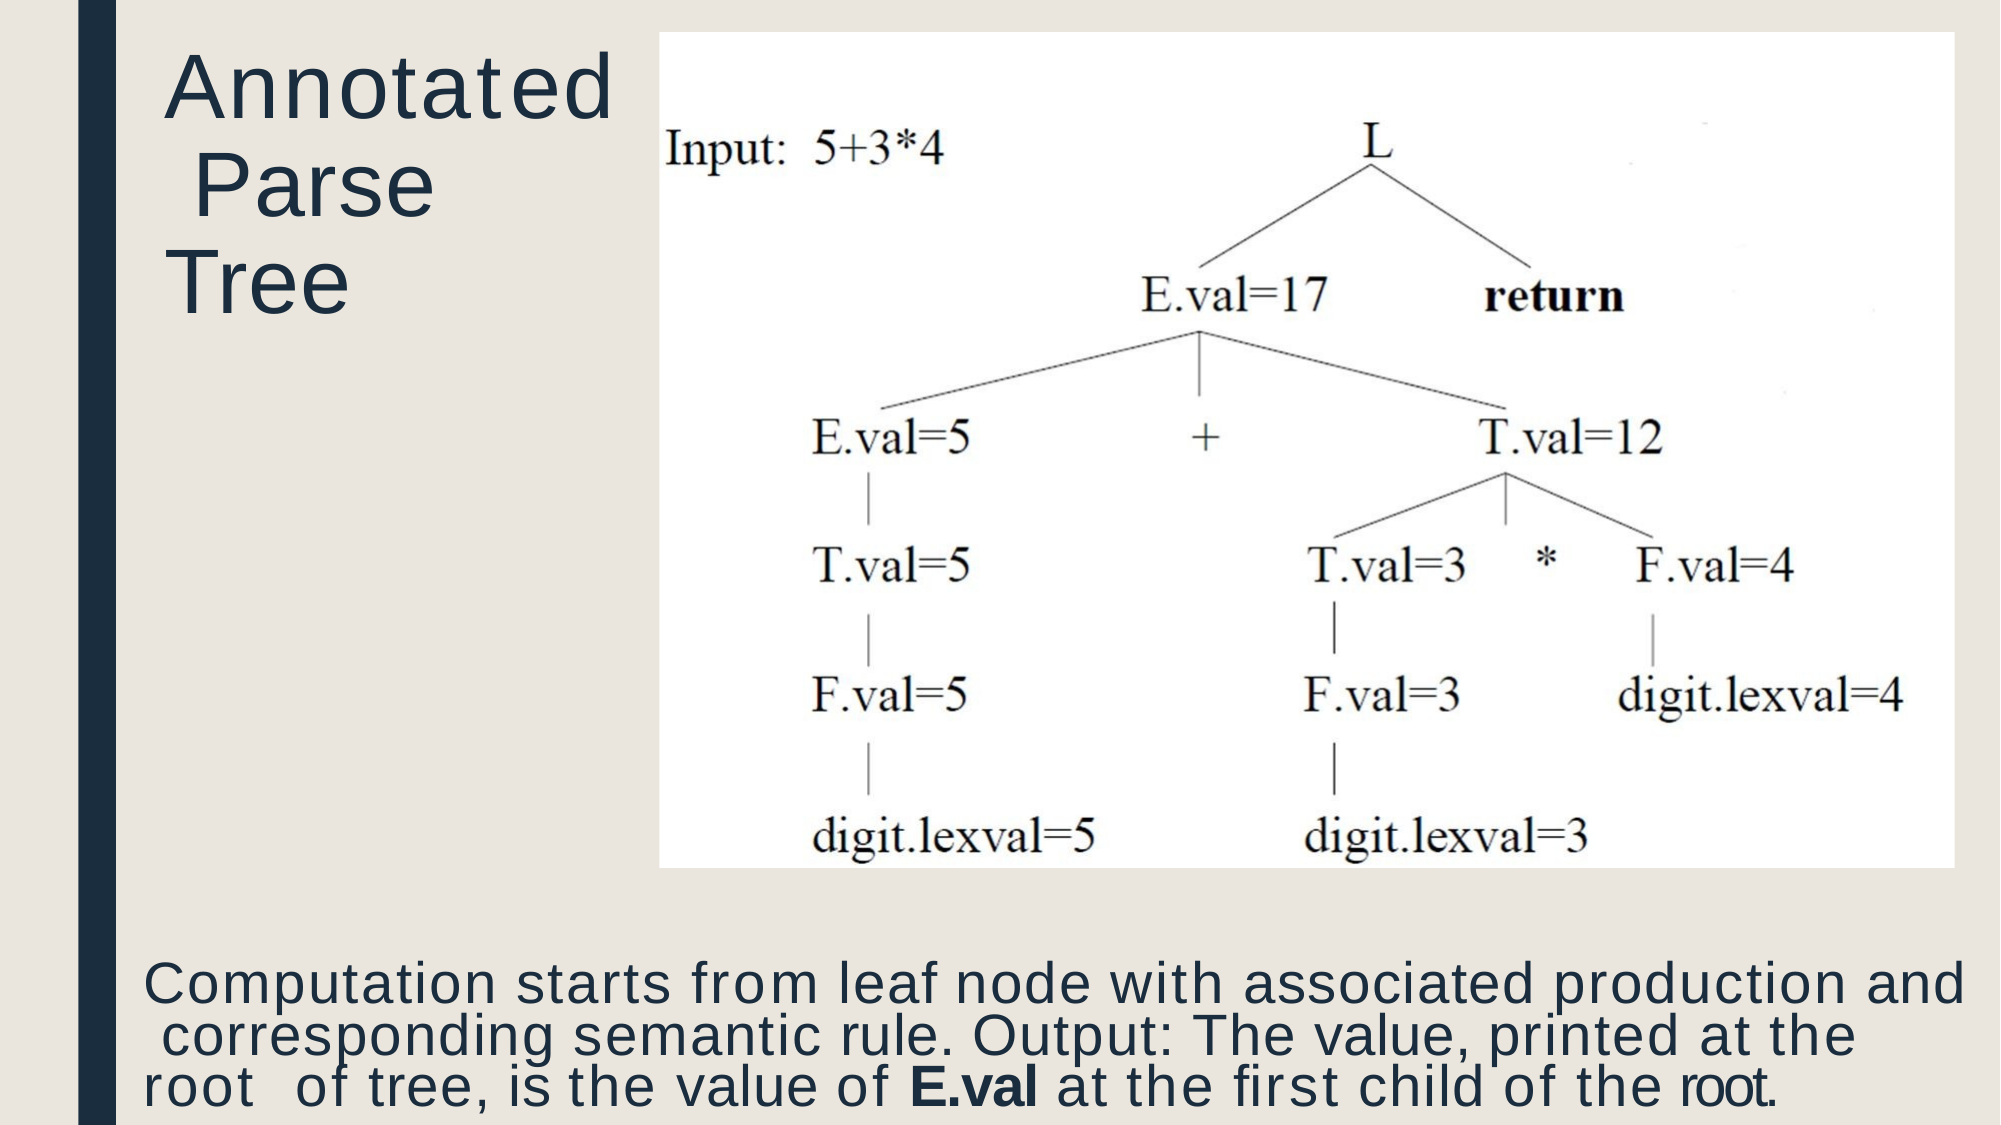

Annotated Parse Tree
Computation starts from leaf node with associated production and corresponding semantic rule. Output: The value, printed at the root of tree, is the value of E.val at the ﬁrst child of the root.